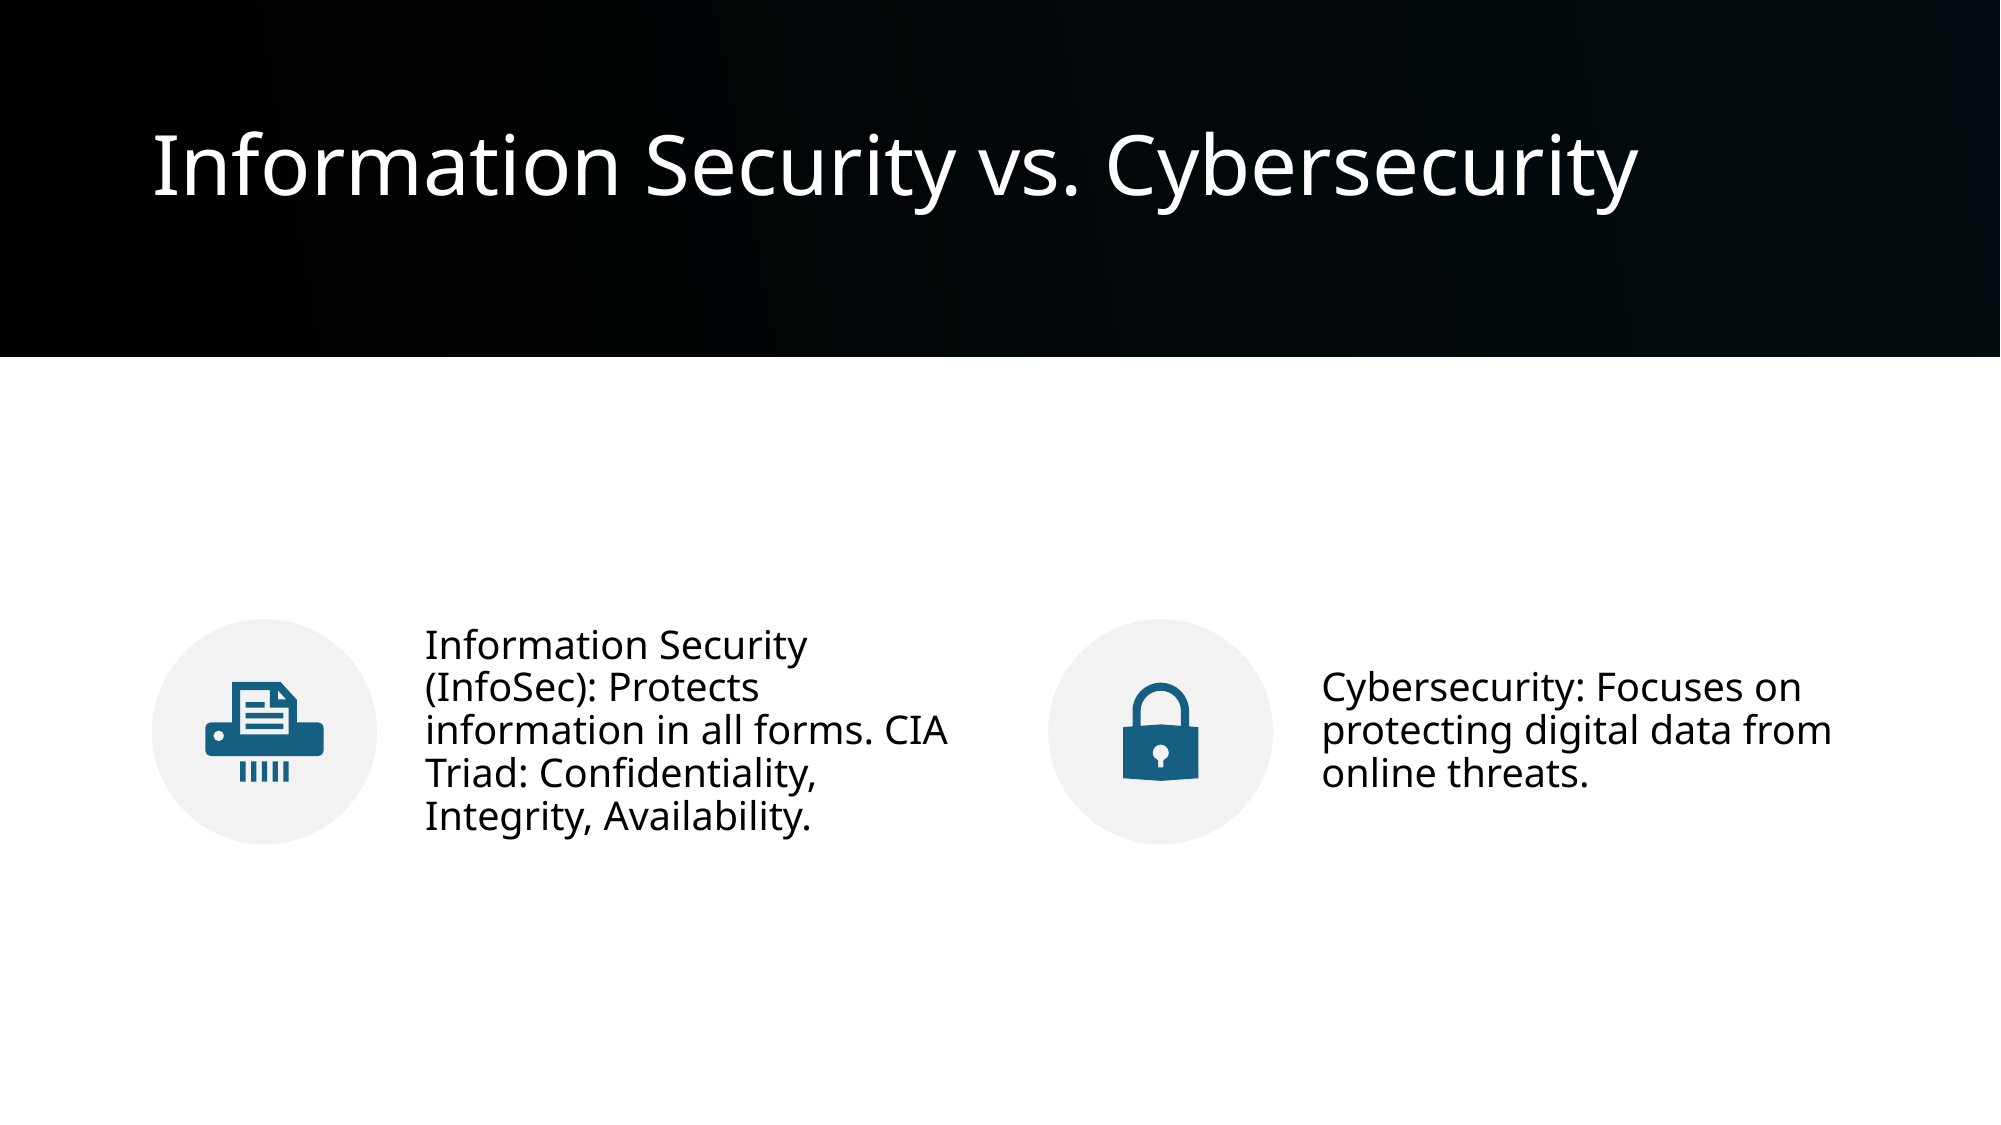

# Information Security vs. Cybersecurity
Information Security (InfoSec): Protects information in all forms. CIA Triad: Confidentiality, Integrity, Availability.
Cybersecurity: Focuses on protecting digital data from online threats.